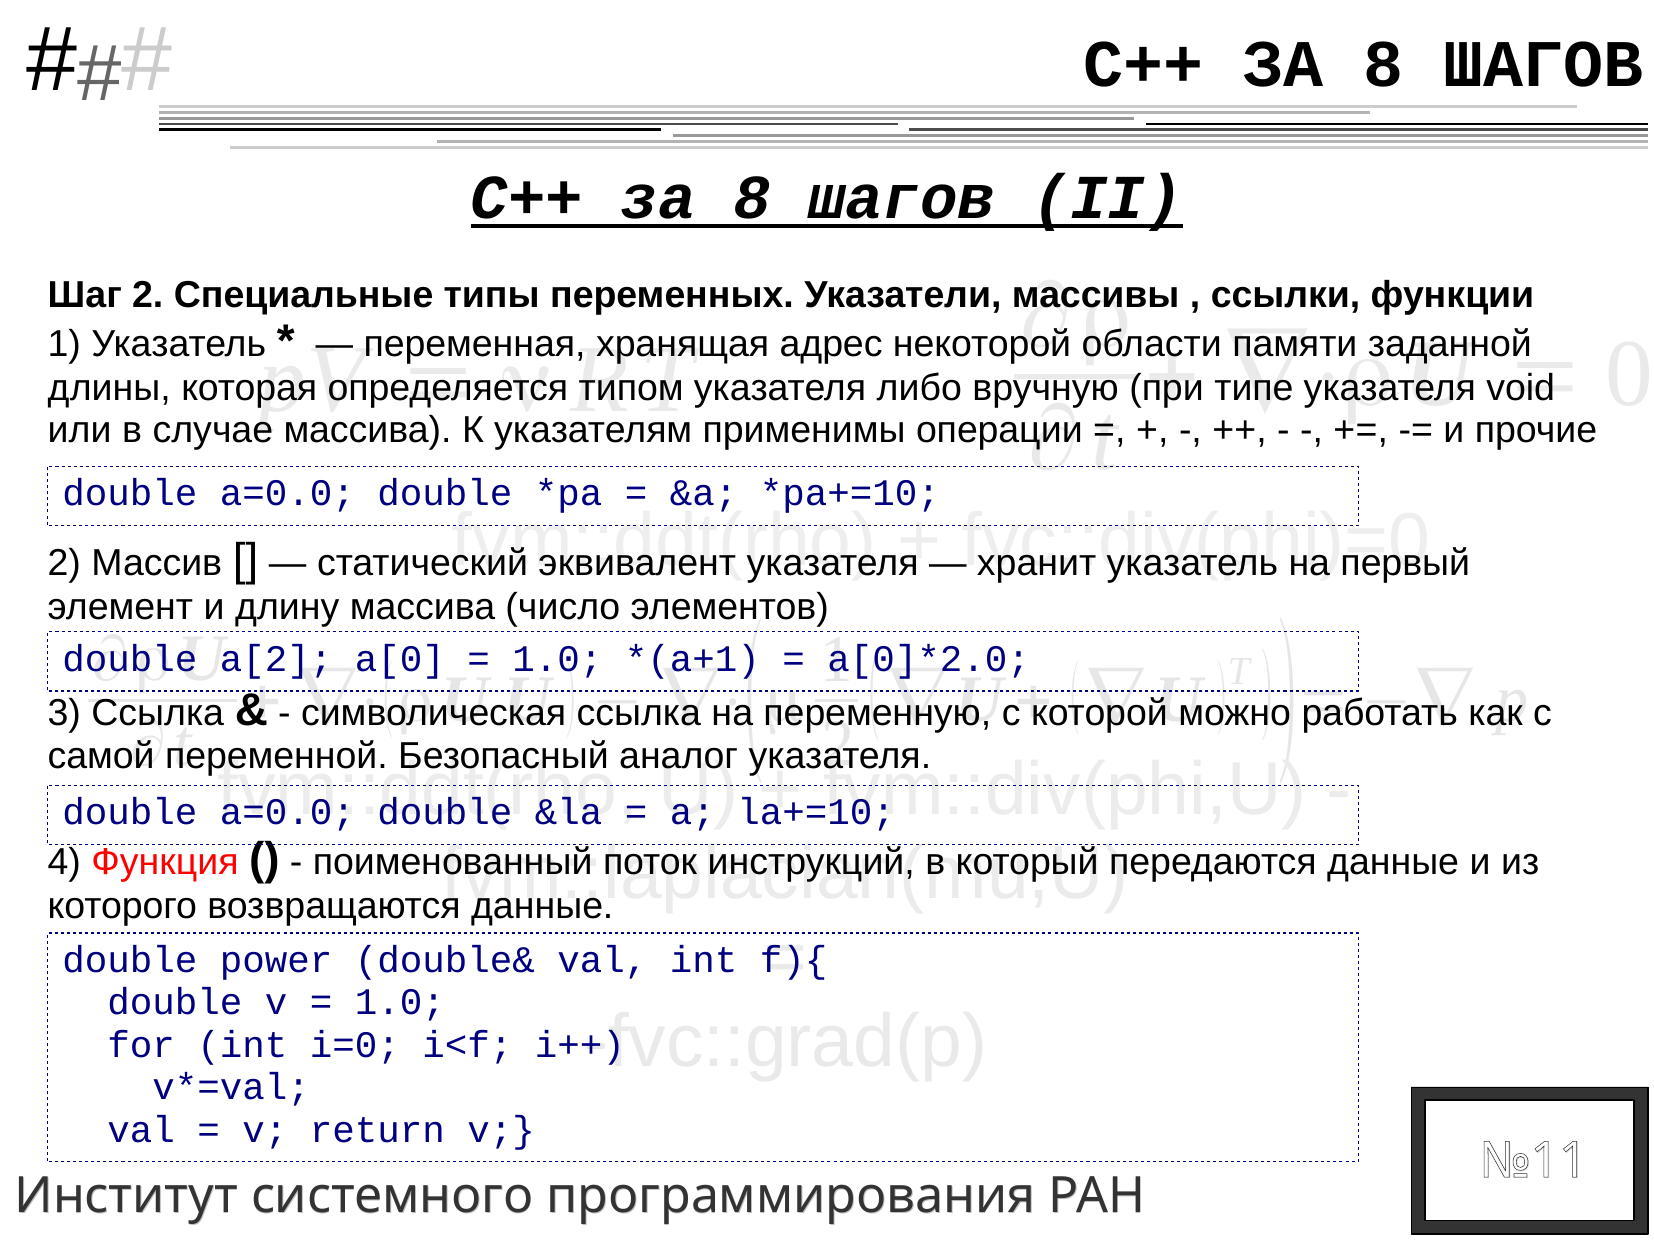

# C++ за 8 шагов (II)
Шаг 2. Специальные типы переменных. Указатели, массивы , ссылки, функции
1) Указатель * — переменная, хранящая адрес некоторой области памяти заданной длины, которая определяется типом указателя либо вручную (при типе указателя void или в случае массива). К указателям применимы операции =, +, -, ++, - -, +=, -= и прочие
2) Массив [] — статический эквивалент указателя — хранит указатель на первый элемент и длину массива (число элементов)
3) Ссылка & - символическая ссылка на переменную, с которой можно работать как с самой переменной. Безопасный аналог указателя.
4) Функция () - поименованный поток инструкций, в который передаются данные и из которого возвращаются данные.
double a=0.0; double *pa = &a; *pa+=10;
double a[2]; a[0] = 1.0; *(a+1) = a[0]*2.0;
double a=0.0; double &la = a; la+=10;
double power (double& val, int f){
 double v = 1.0;
 for (int i=0; i<f; i++)
 v*=val;
 val = v; return v;}